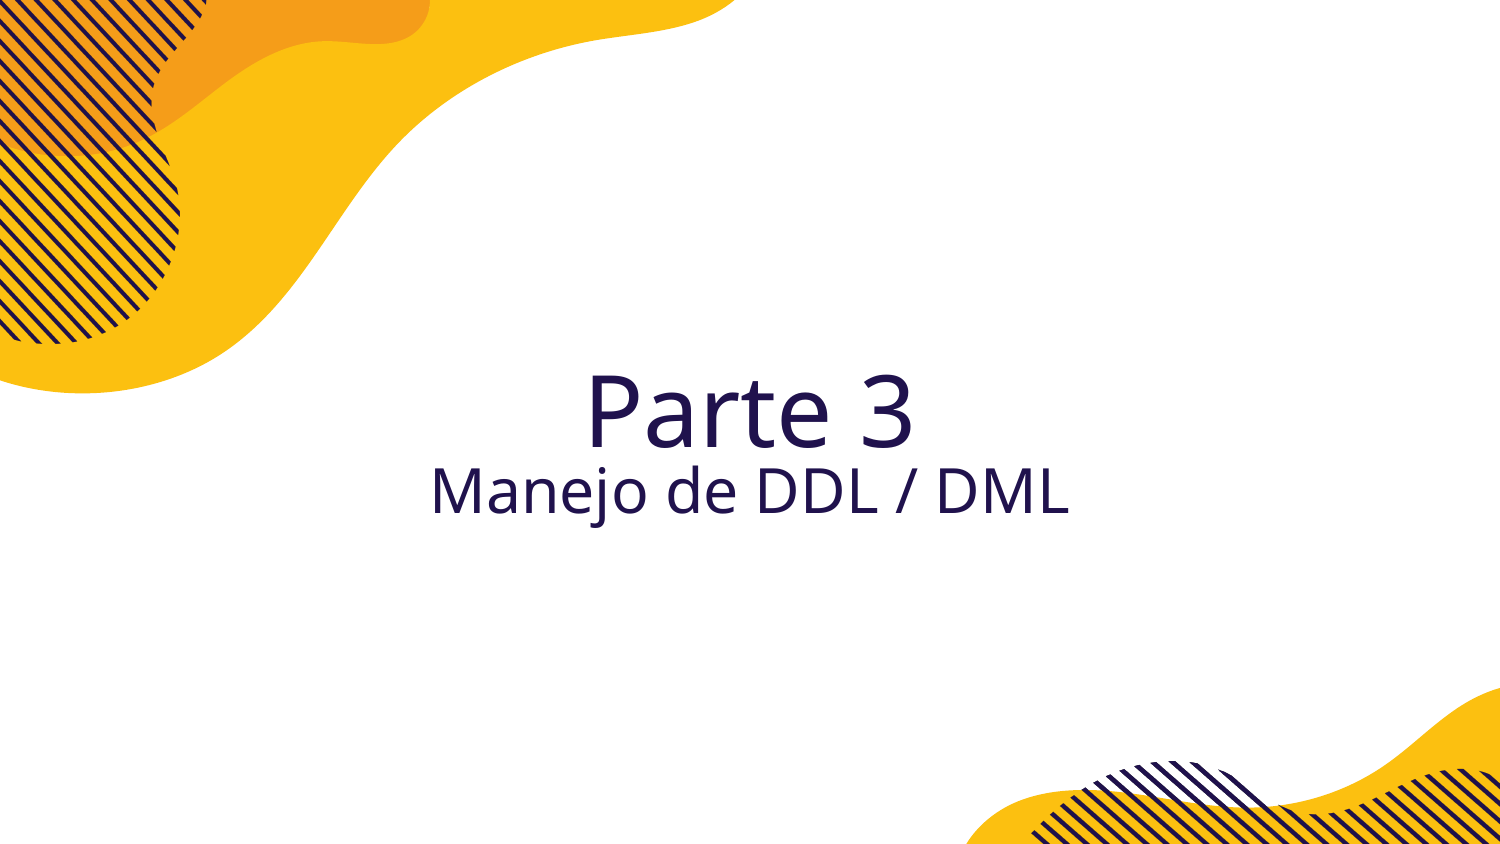

# Parte 3
Manejo de DDL / DML